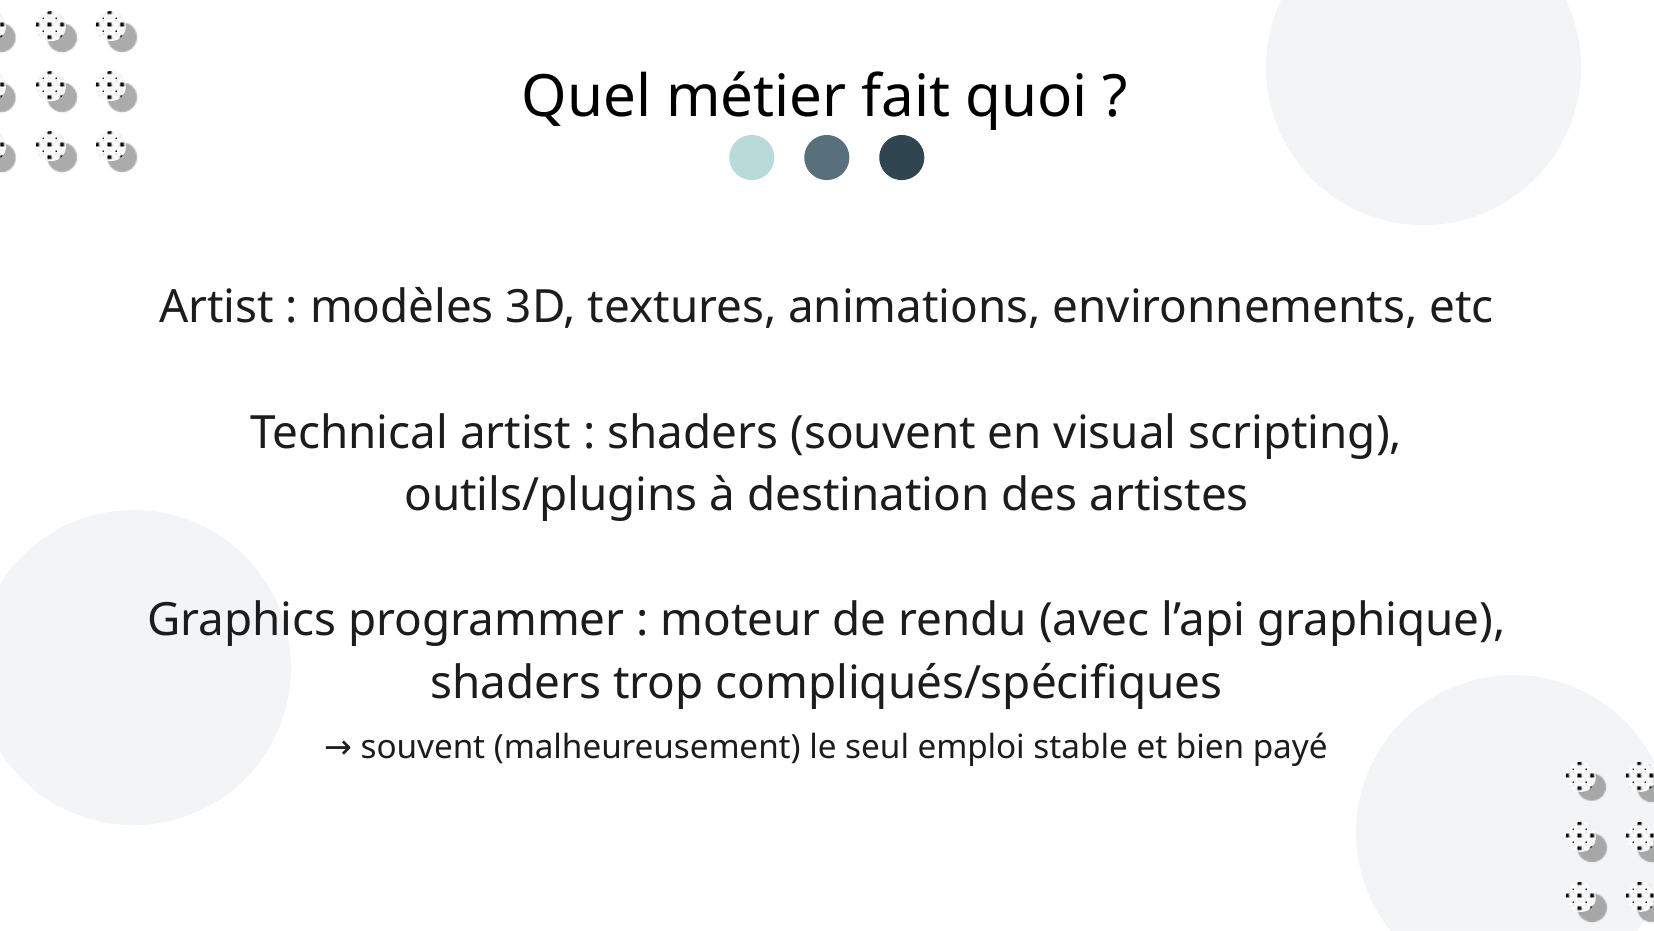

Quel métier fait quoi ?
Artist : modèles 3D, textures, animations, environnements, etc
Technical artist : shaders (souvent en visual scripting),
outils/plugins à destination des artistes
Graphics programmer : moteur de rendu (avec l’api graphique), shaders trop compliqués/spécifiques
→ souvent (malheureusement) le seul emploi stable et bien payé